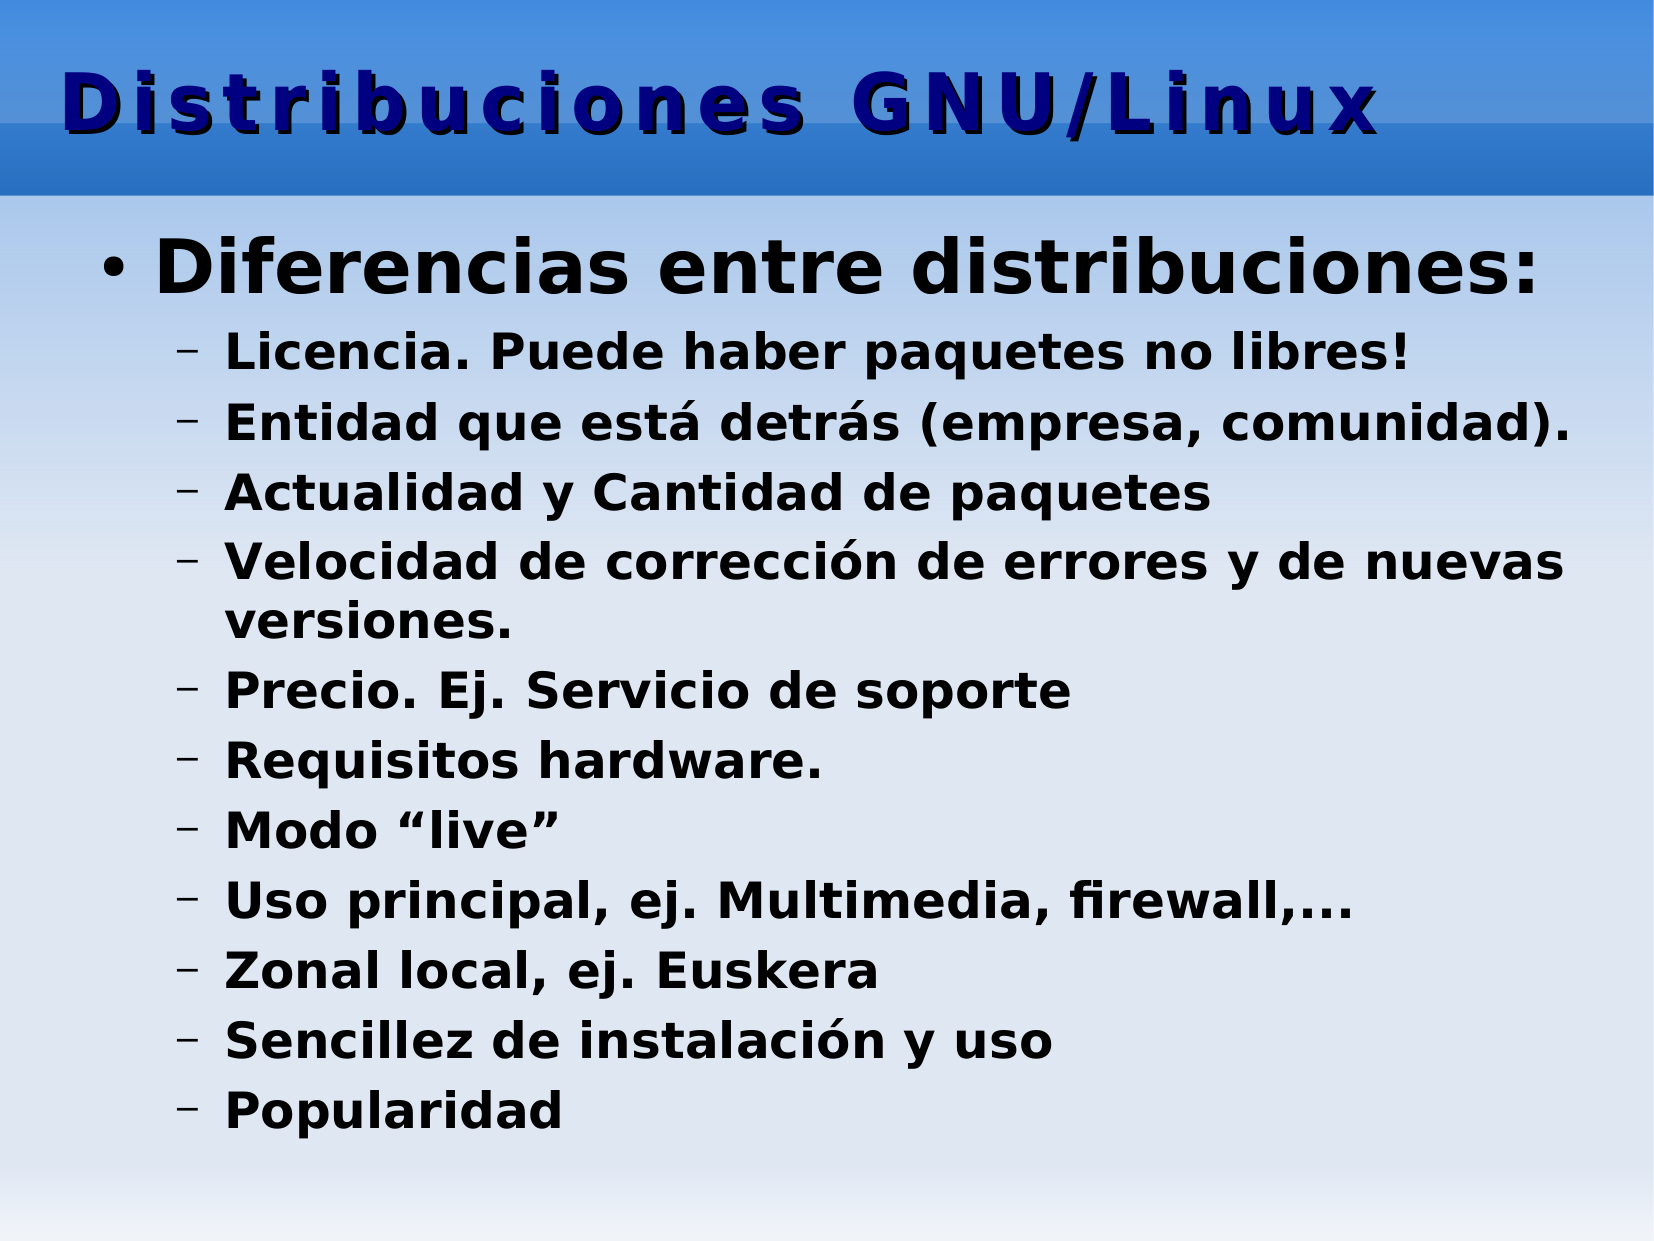

# Distribuciones GNU/Linux
Diferencias entre distribuciones:
Licencia. Puede haber paquetes no libres!
Entidad que está detrás (empresa, comunidad).
Actualidad y Cantidad de paquetes
Velocidad de corrección de errores y de nuevas versiones.
Precio. Ej. Servicio de soporte
Requisitos hardware.
Modo “live”
Uso principal, ej. Multimedia, firewall,...
Zonal local, ej. Euskera
Sencillez de instalación y uso
Popularidad